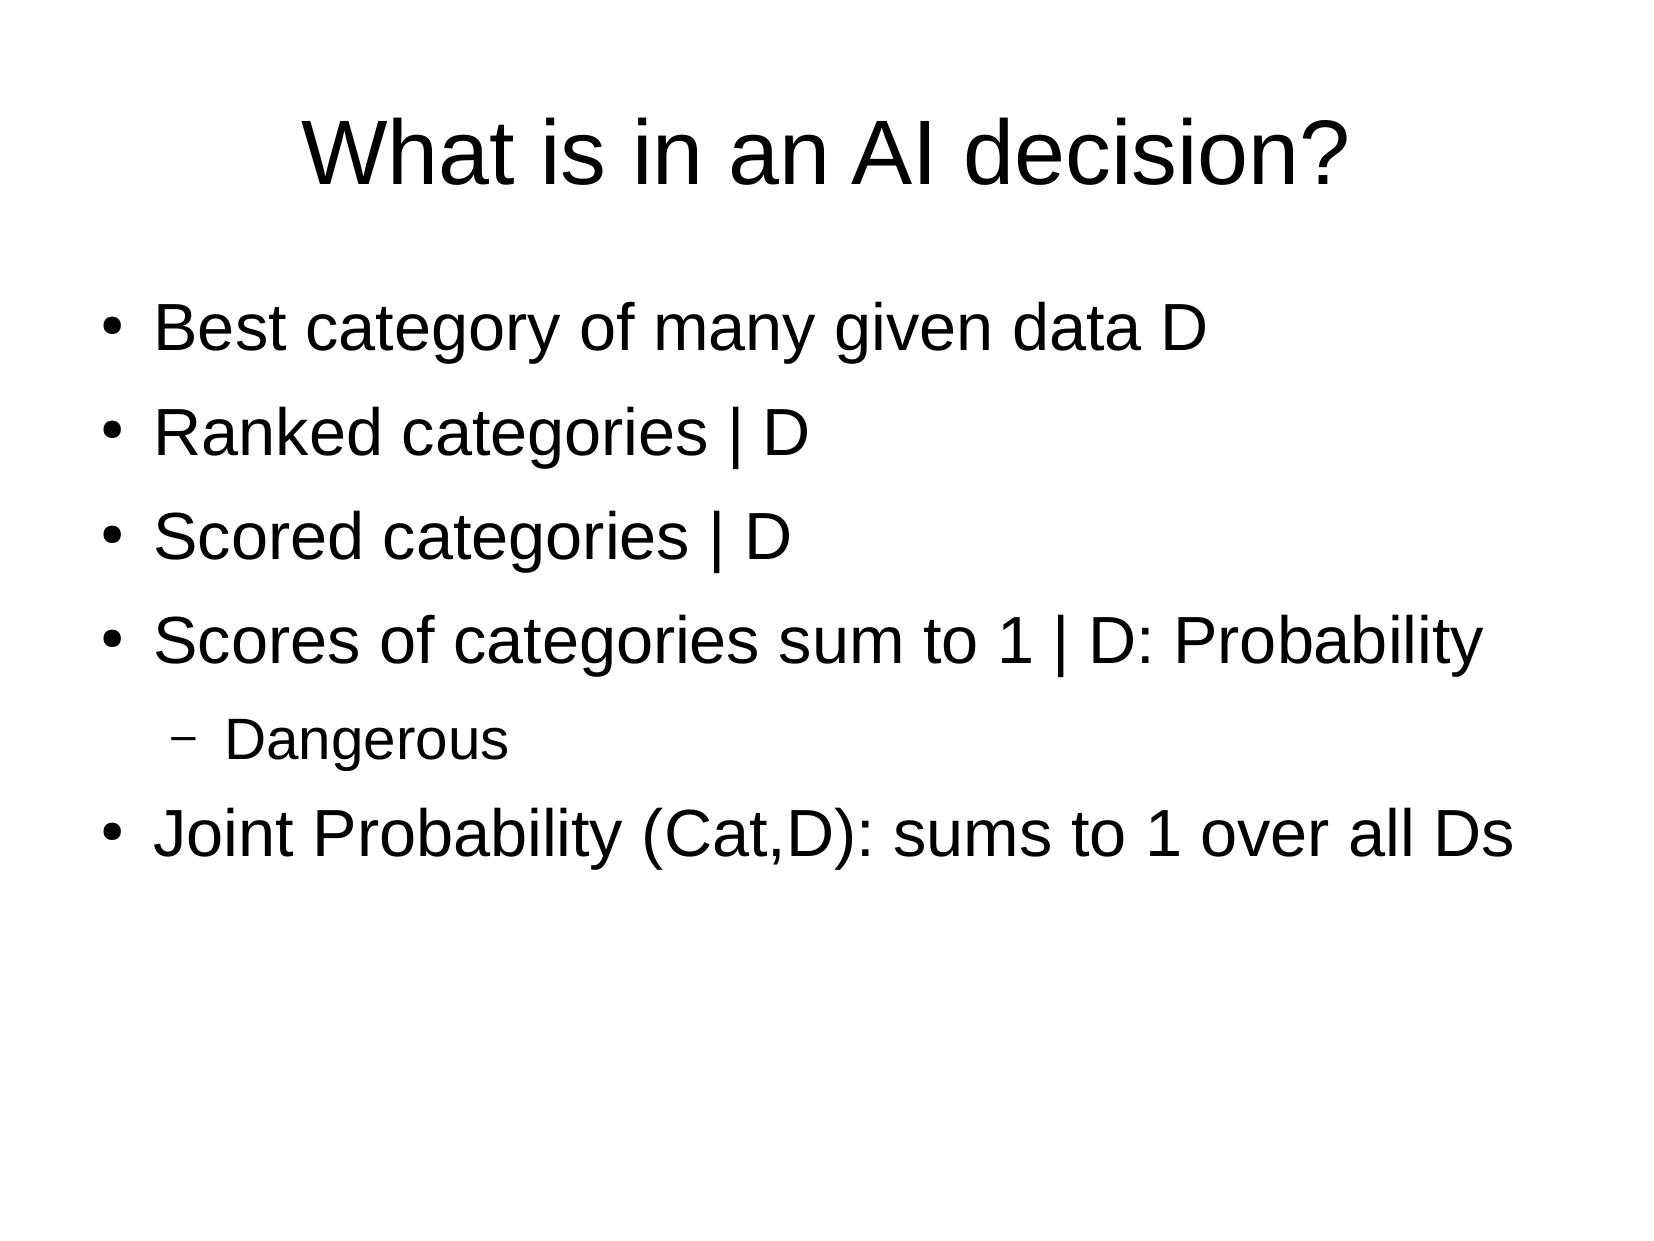

# What is in an AI decision?
Best category of many given data D
Ranked categories | D
Scored categories | D
Scores of categories sum to 1 | D: Probability
Dangerous
Joint Probability (Cat,D): sums to 1 over all Ds